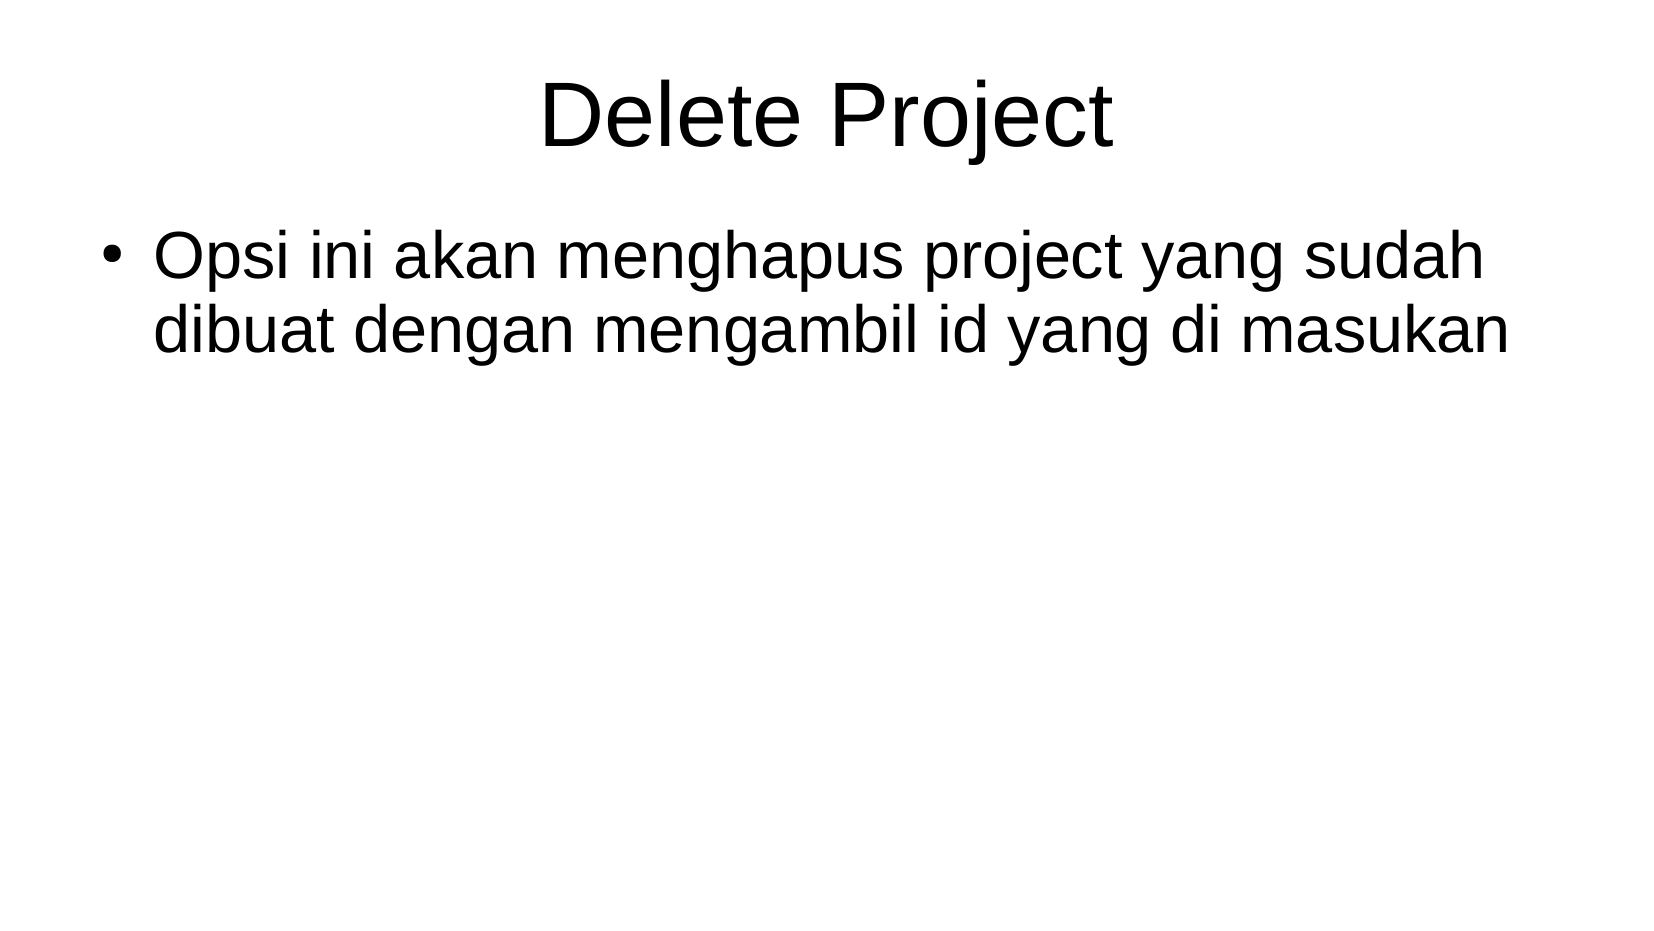

# Delete Project
Opsi ini akan menghapus project yang sudah dibuat dengan mengambil id yang di masukan